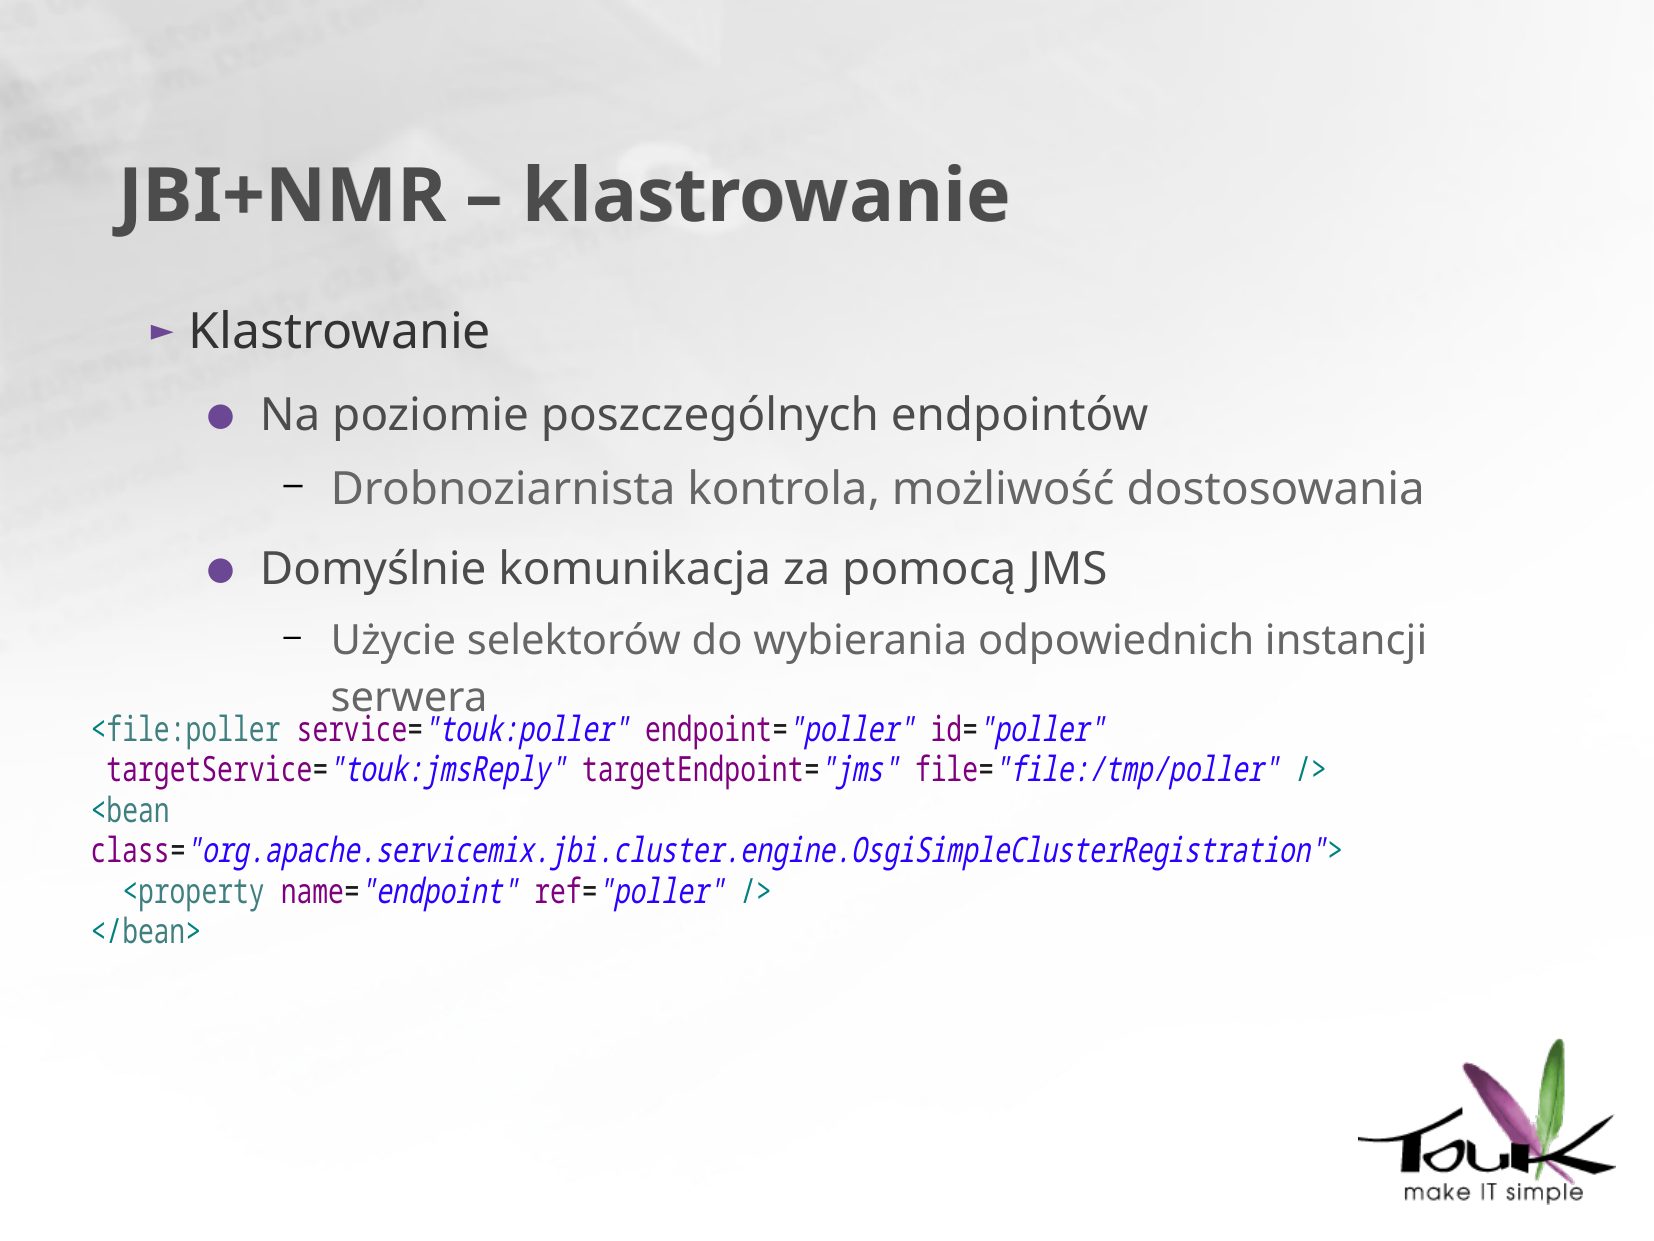

# JBI+NMR – klastrowanie
Klastrowanie
Na poziomie poszczególnych endpointów
Drobnoziarnista kontrola, możliwość dostosowania
Domyślnie komunikacja za pomocą JMS
Użycie selektorów do wybierania odpowiednich instancji serwera